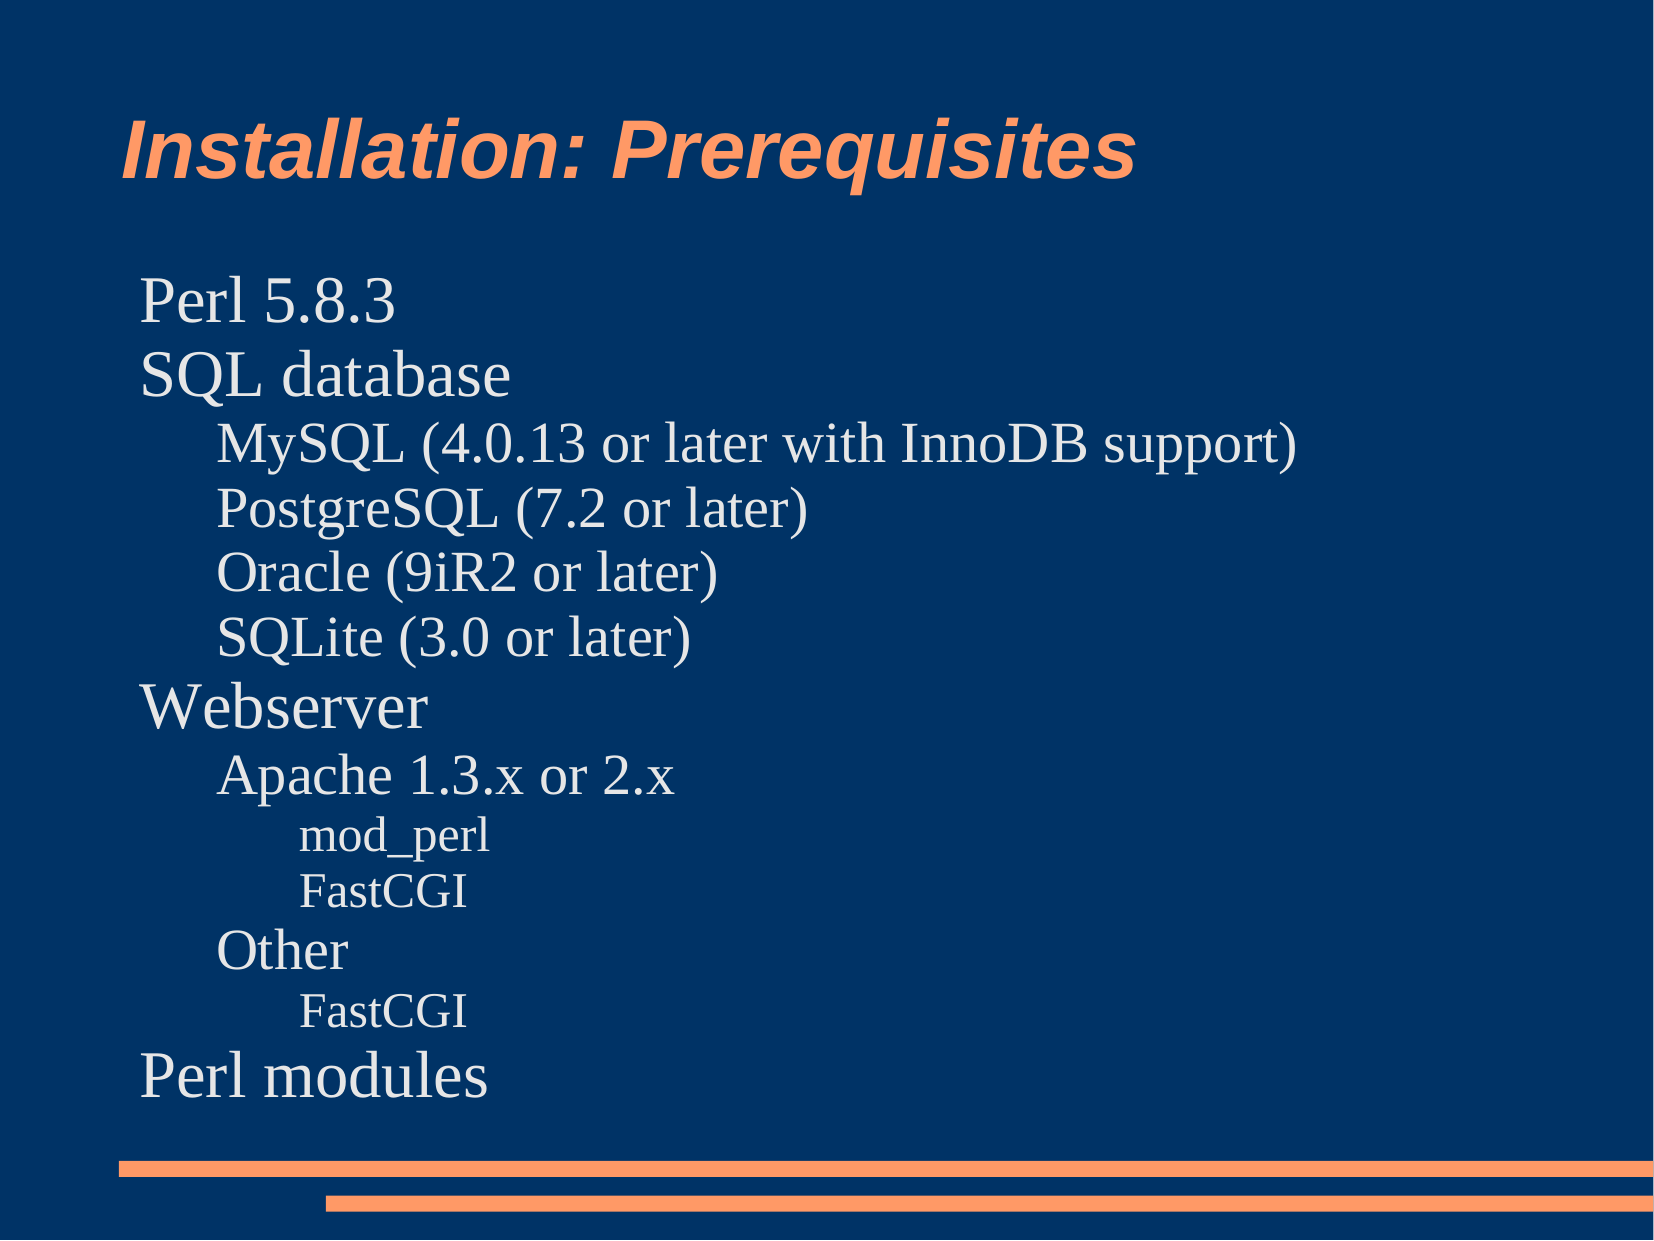

# Installation: Prerequisites
Perl 5.8.3
SQL database
MySQL (4.0.13 or later with InnoDB support)
PostgreSQL (7.2 or later)
Oracle (9iR2 or later)
SQLite (3.0 or later)
Webserver
Apache 1.3.x or 2.x
mod_perl
FastCGI
Other
FastCGI
Perl modules